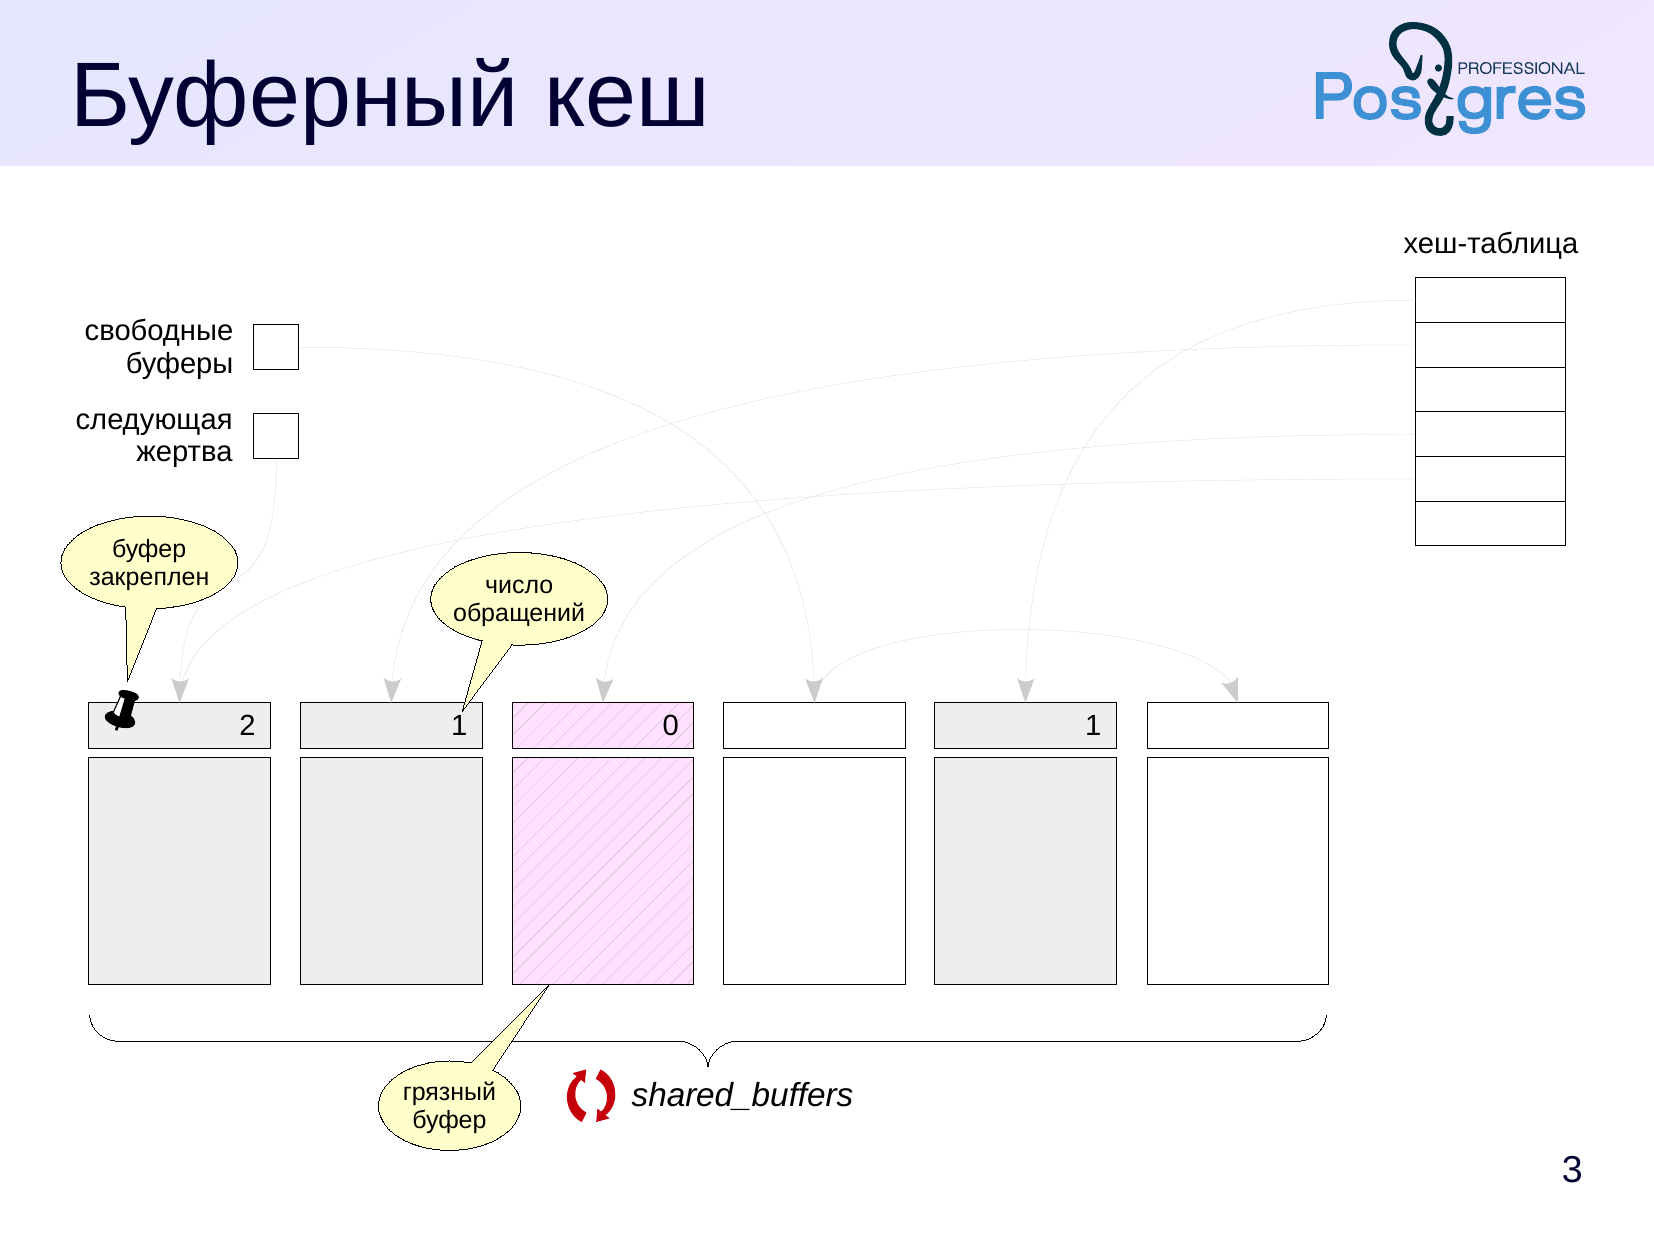

# Буферный кеш
хеш-таблица
свободные
буферы
следующая
жертва
буфер
закреплен
число
обращений
1
2
1
0
грязный
буфер
 shared_buffers